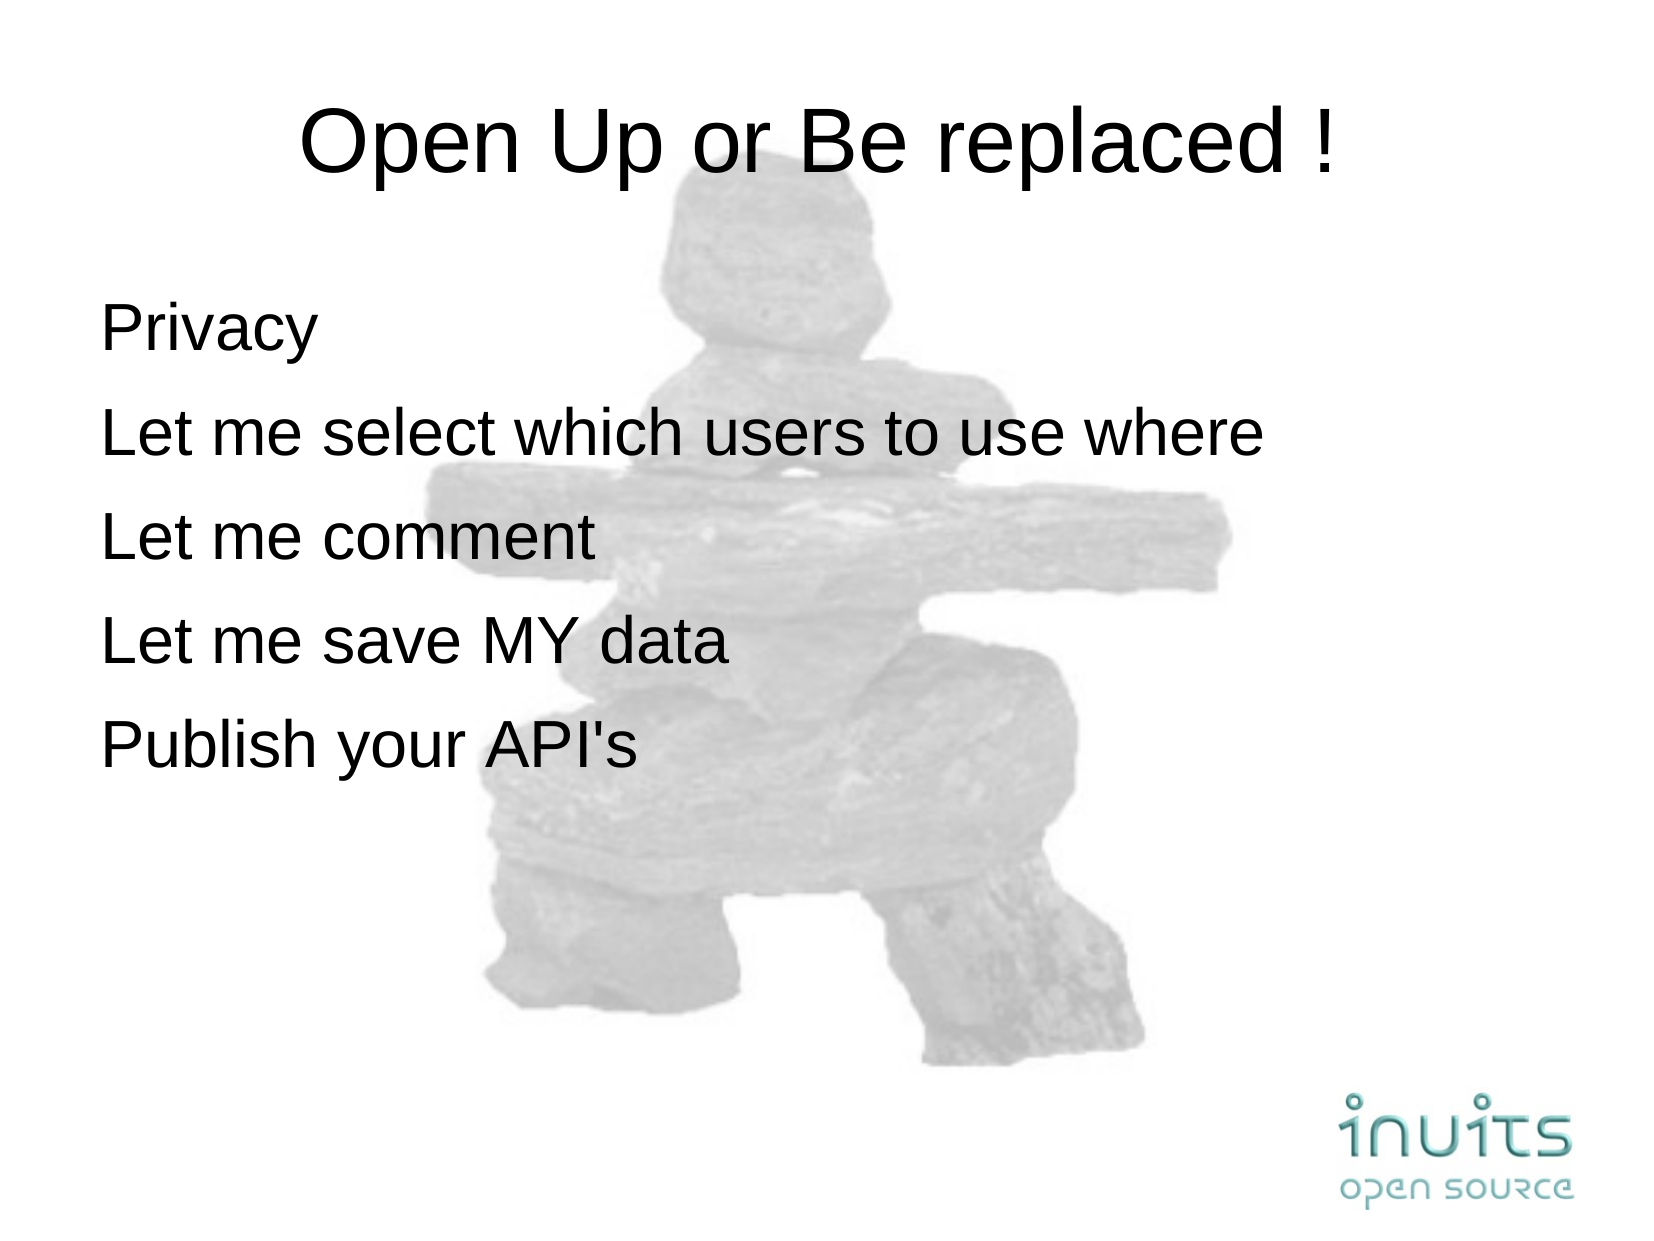

# Open Up or Be replaced !
Privacy
Let me select which users to use where
Let me comment
Let me save MY data
Publish your API's